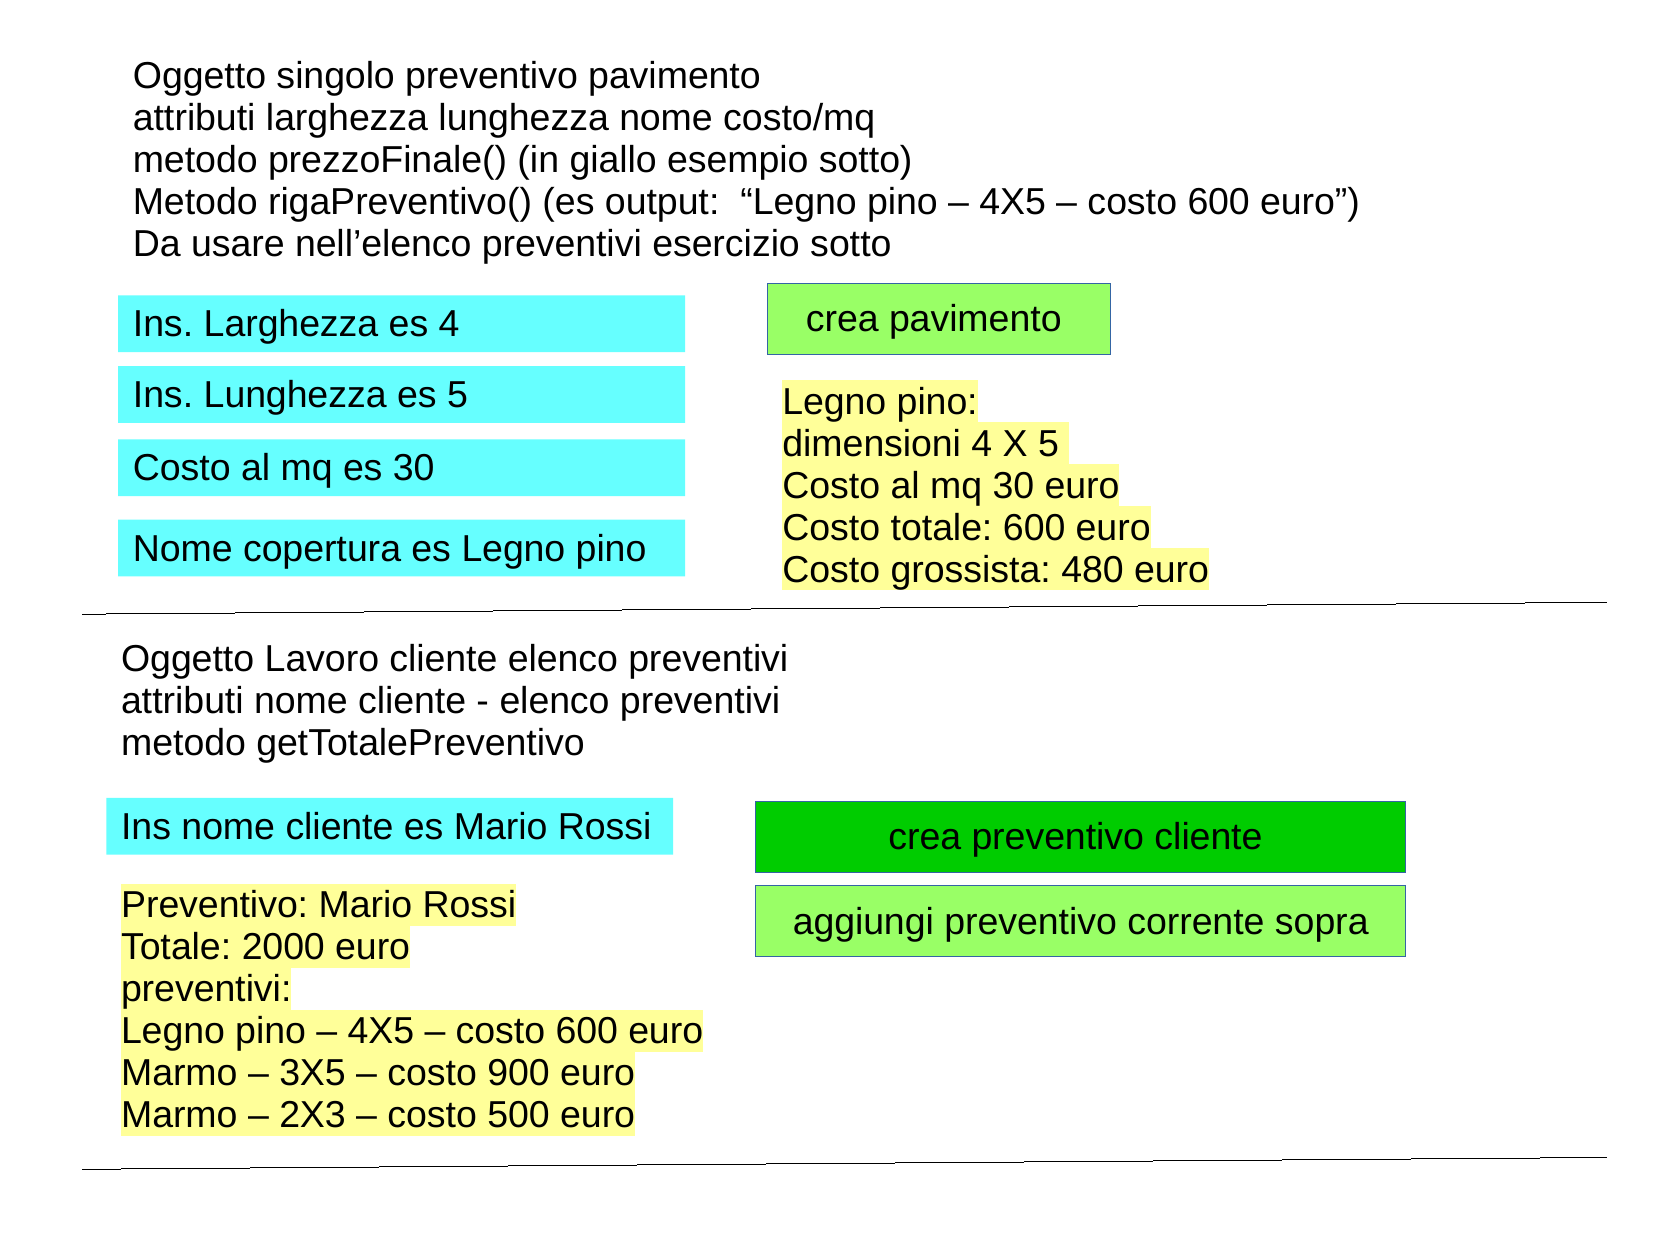

Oggetto singolo preventivo pavimento
attributi larghezza lunghezza nome costo/mq
metodo prezzoFinale() (in giallo esempio sotto)
Metodo rigaPreventivo() (es output: “Legno pino – 4X5 – costo 600 euro”)
Da usare nell’elenco preventivi esercizio sotto
crea pavimento
Ins. Larghezza es 4
Ins. Lunghezza es 5
Legno pino:
dimensioni 4 X 5
Costo al mq 30 euro
Costo totale: 600 euro
Costo grossista: 480 euro
Costo al mq es 30
Nome copertura es Legno pino
Oggetto Lavoro cliente elenco preventivi
attributi nome cliente - elenco preventivi
metodo getTotalePreventivo
Ins nome cliente es Mario Rossi
crea preventivo cliente
Preventivo: Mario Rossi
Totale: 2000 euro
preventivi:
Legno pino – 4X5 – costo 600 euro
Marmo – 3X5 – costo 900 euro
Marmo – 2X3 – costo 500 euro
aggiungi preventivo corrente sopra